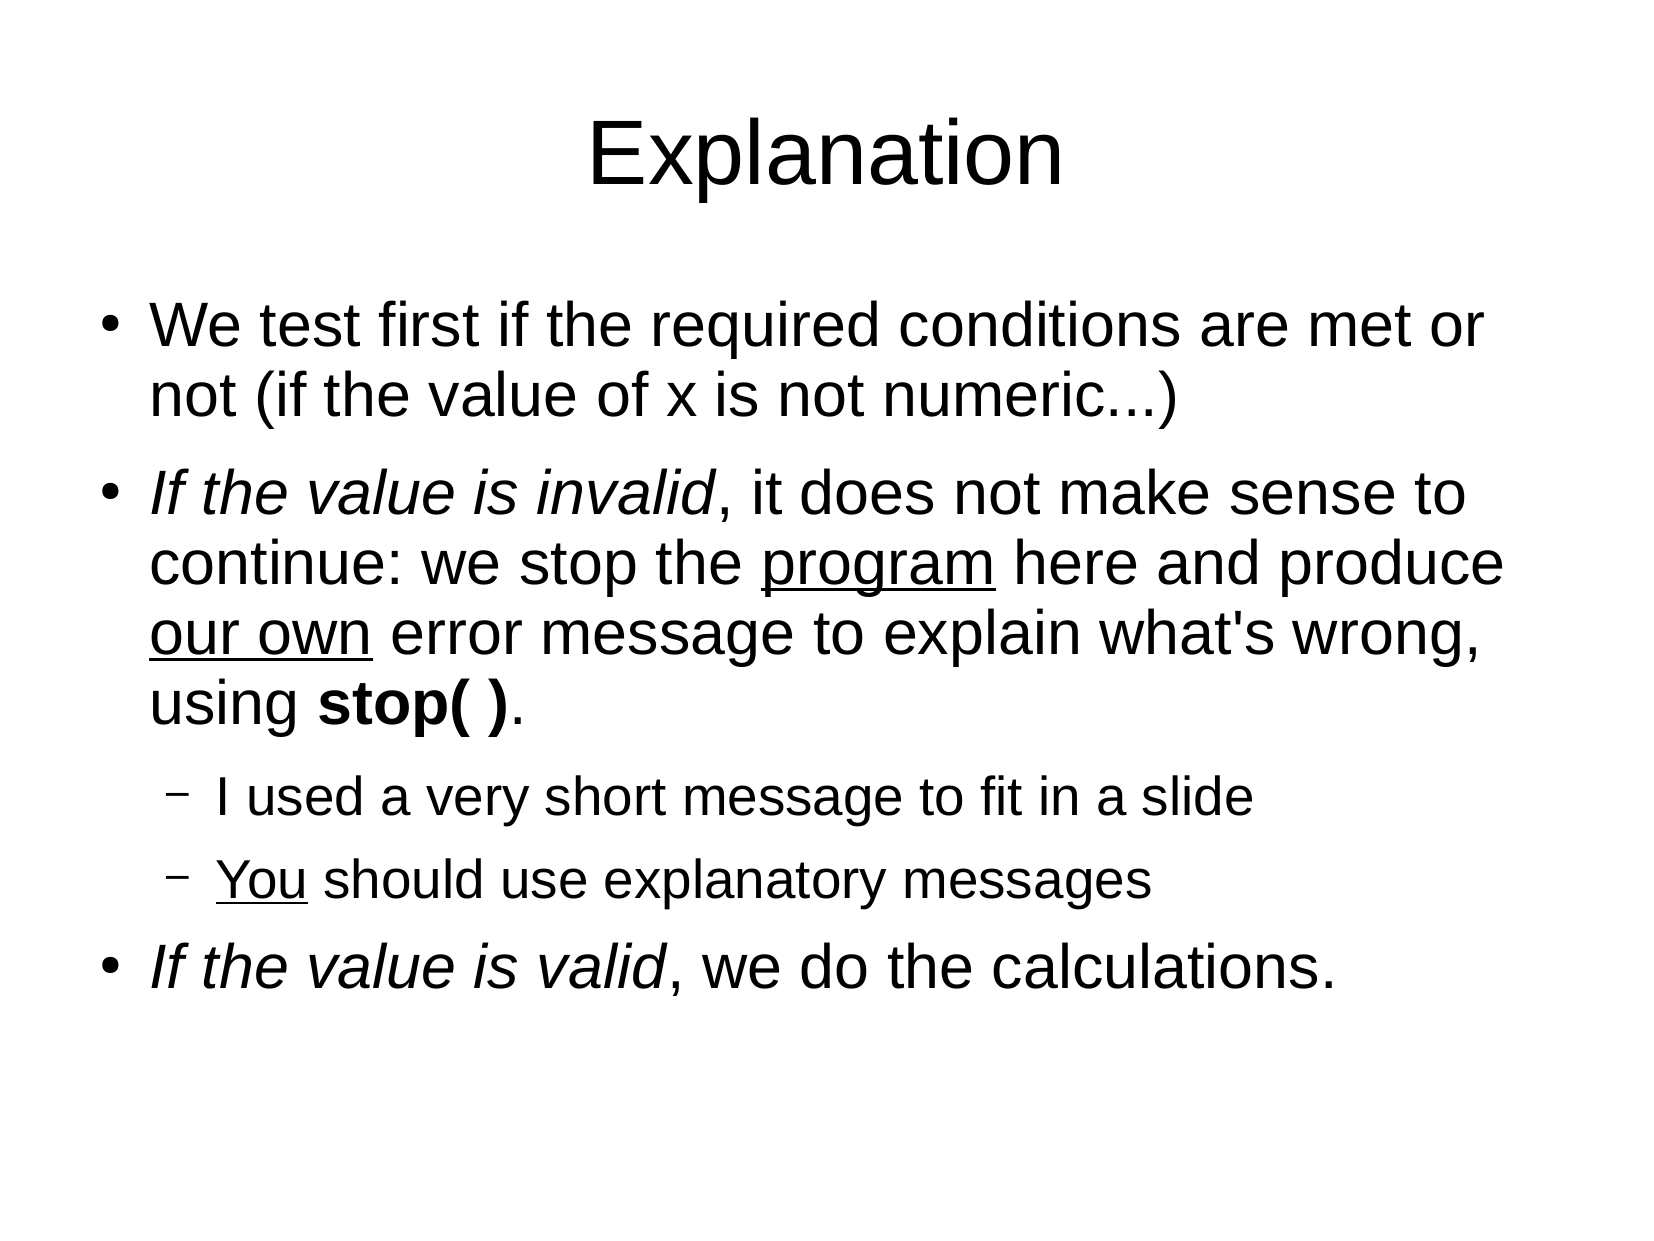

# Explanation
We test first if the required conditions are met or not (if the value of x is not numeric...)
If the value is invalid, it does not make sense to continue: we stop the program here and produce our own error message to explain what's wrong, using stop( ).
I used a very short message to fit in a slide
You should use explanatory messages
If the value is valid, we do the calculations.